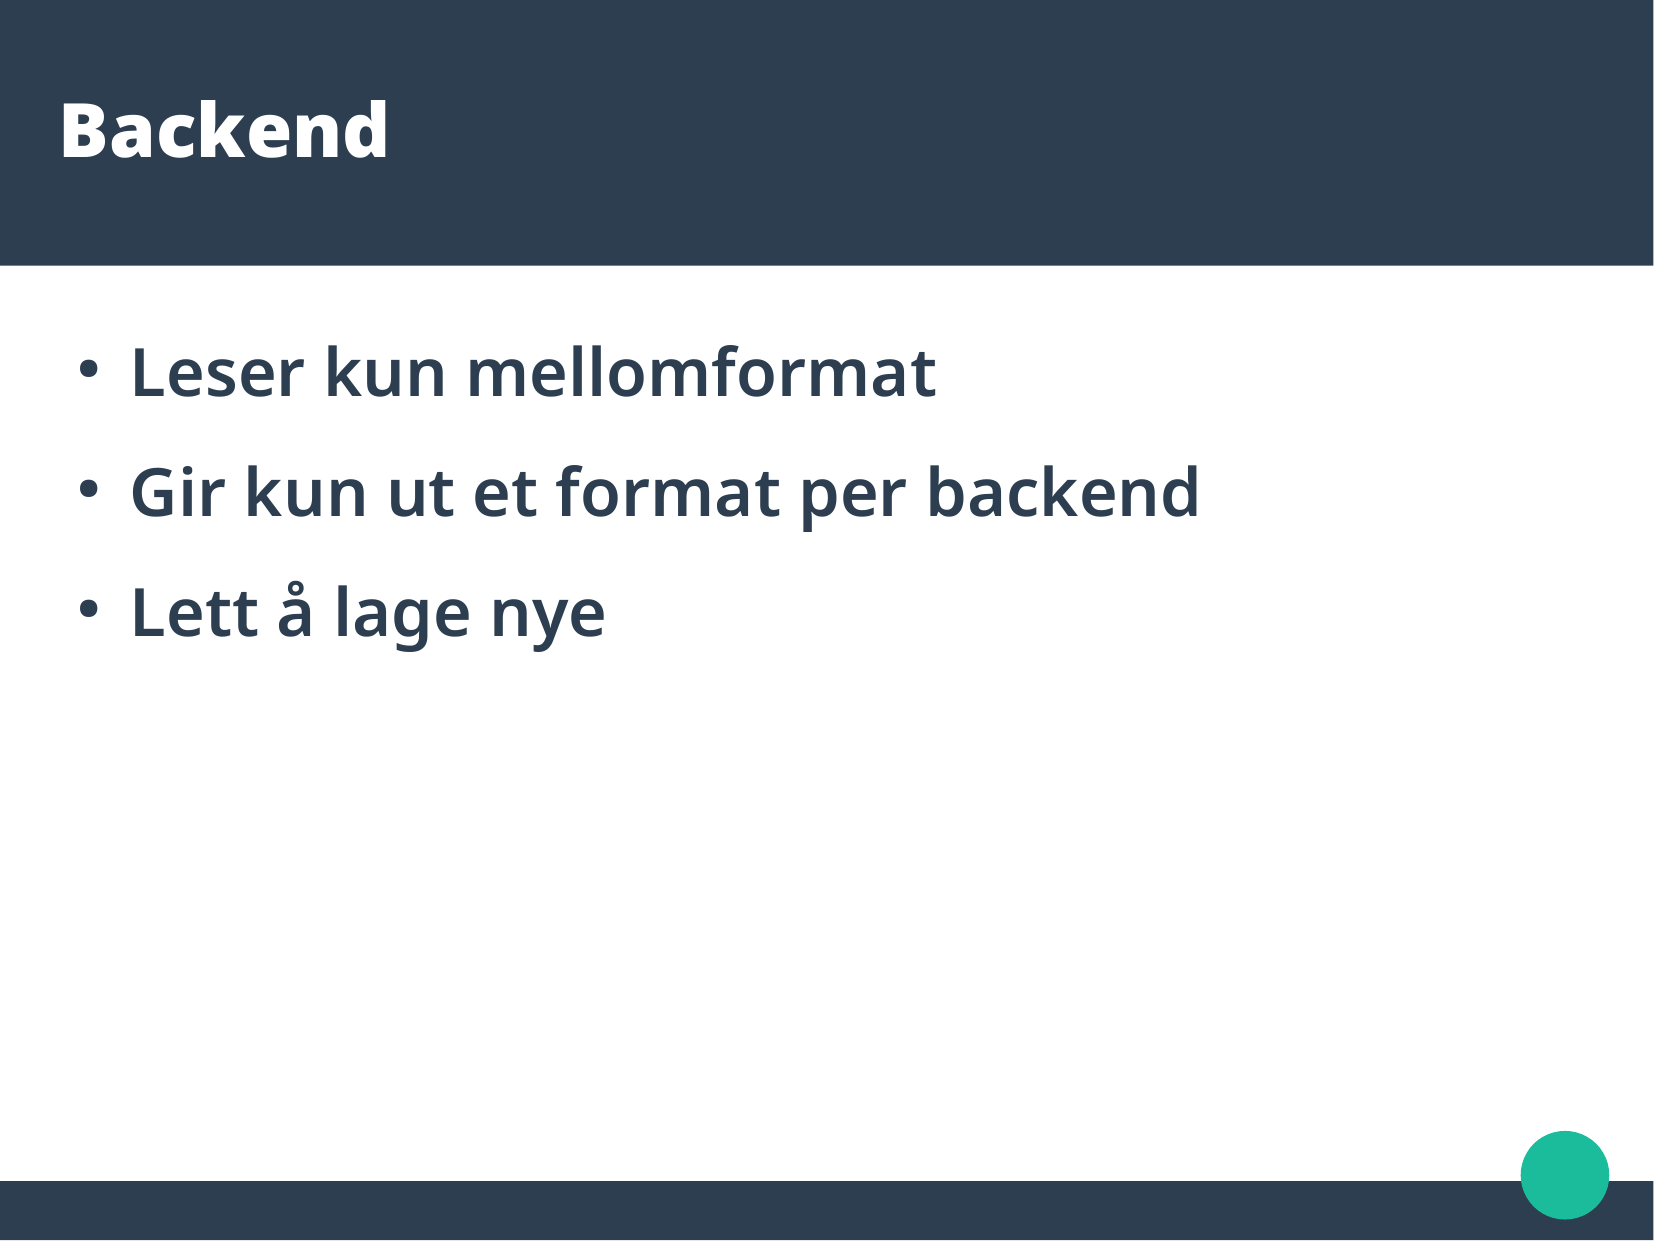

# Backend
Leser kun mellomformat
Gir kun ut et format per backend
Lett å lage nye